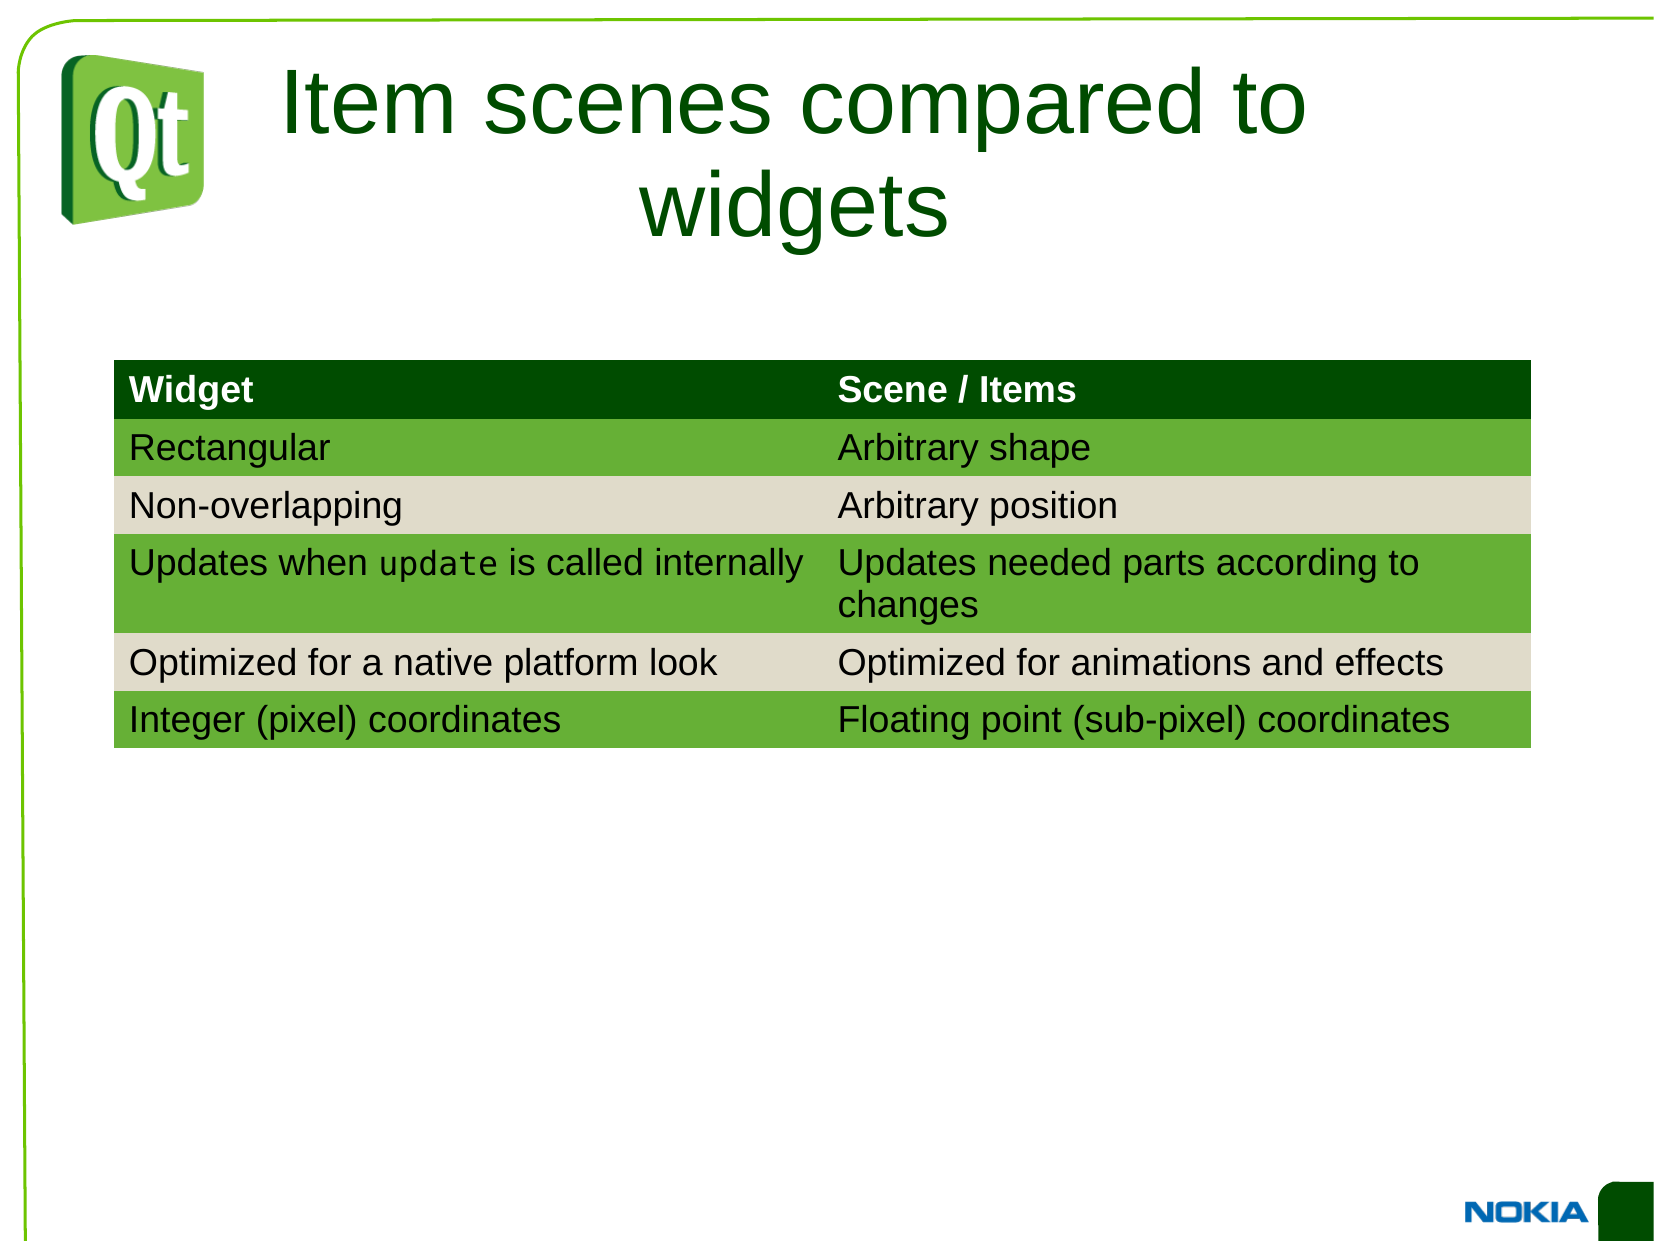

# Item scenes compared to widgets
| Widget | Scene / Items |
| --- | --- |
| Rectangular | Arbitrary shape |
| Non-overlapping | Arbitrary position |
| Updates when update is called internally | Updates needed parts according to changes |
| Optimized for a native platform look | Optimized for animations and effects |
| Integer (pixel) coordinates | Floating point (sub-pixel) coordinates |